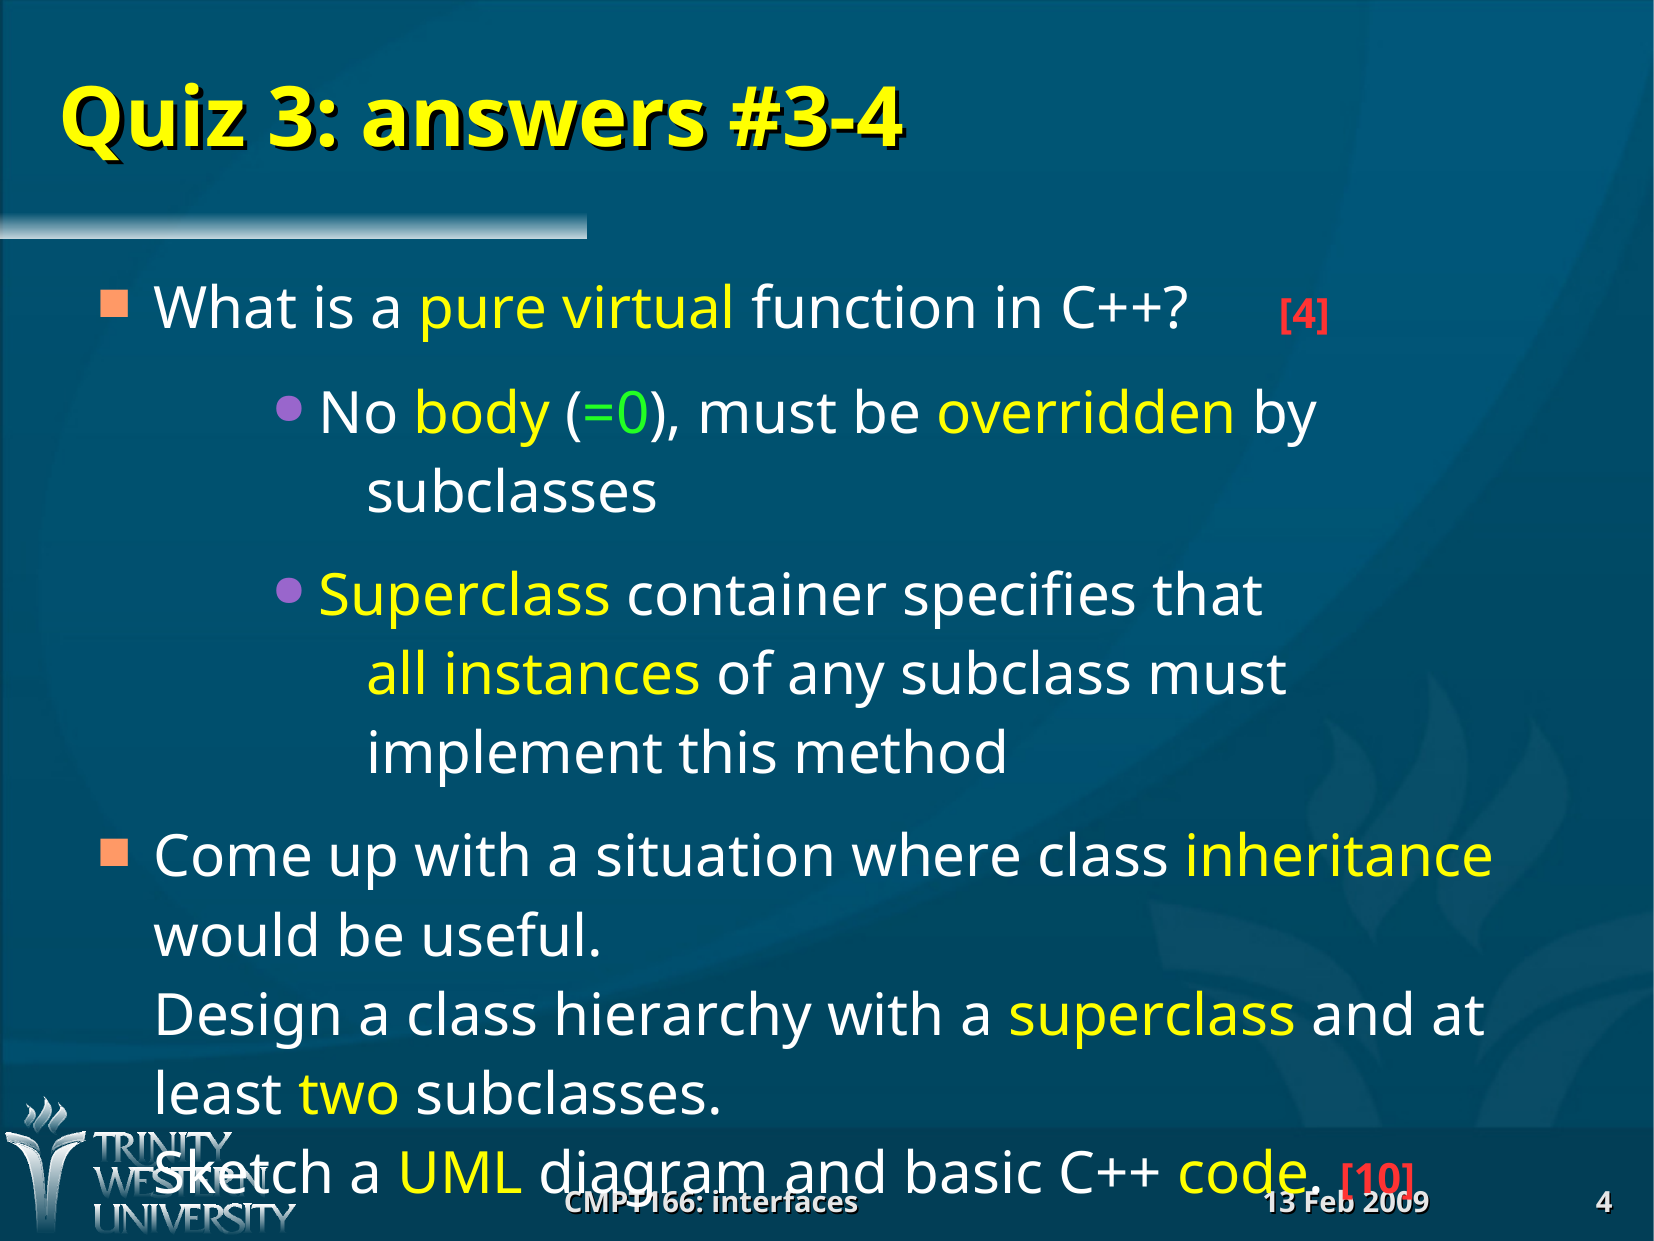

# Quiz 3: answers #3-4
What is a pure virtual function in C++?		[4]
No body (=0), must be overridden by subclasses
Superclass container specifies that
all instances of any subclass must implement this method
Come up with a situation where class inheritance would be useful.
Design a class hierarchy with a superclass and at least two subclasses.
Sketch a UML diagram and basic C++ code. [10]
CMPT166: interfaces
13 Feb 2009
4